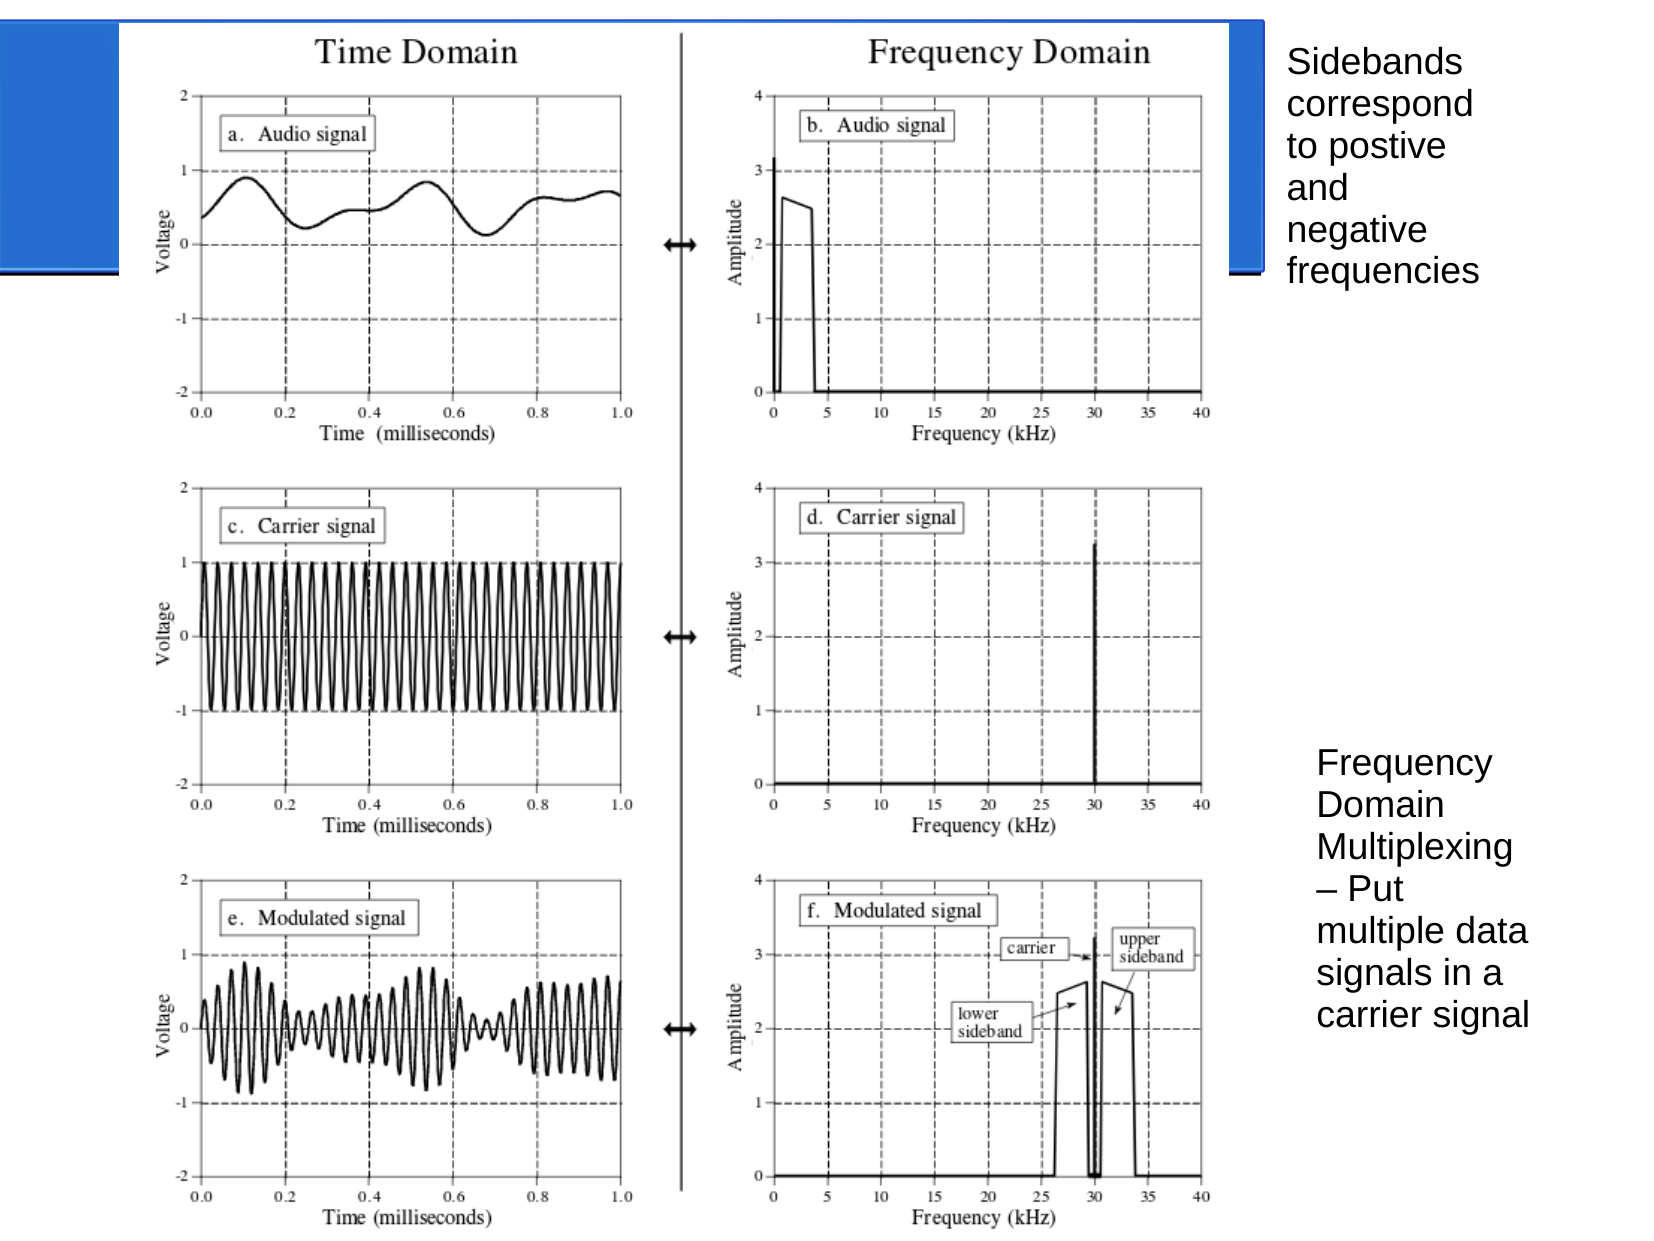

Sidebands correspond to postive and negative frequencies
#
Frequency Domain Multiplexing – Put multiple data signals in a carrier signal